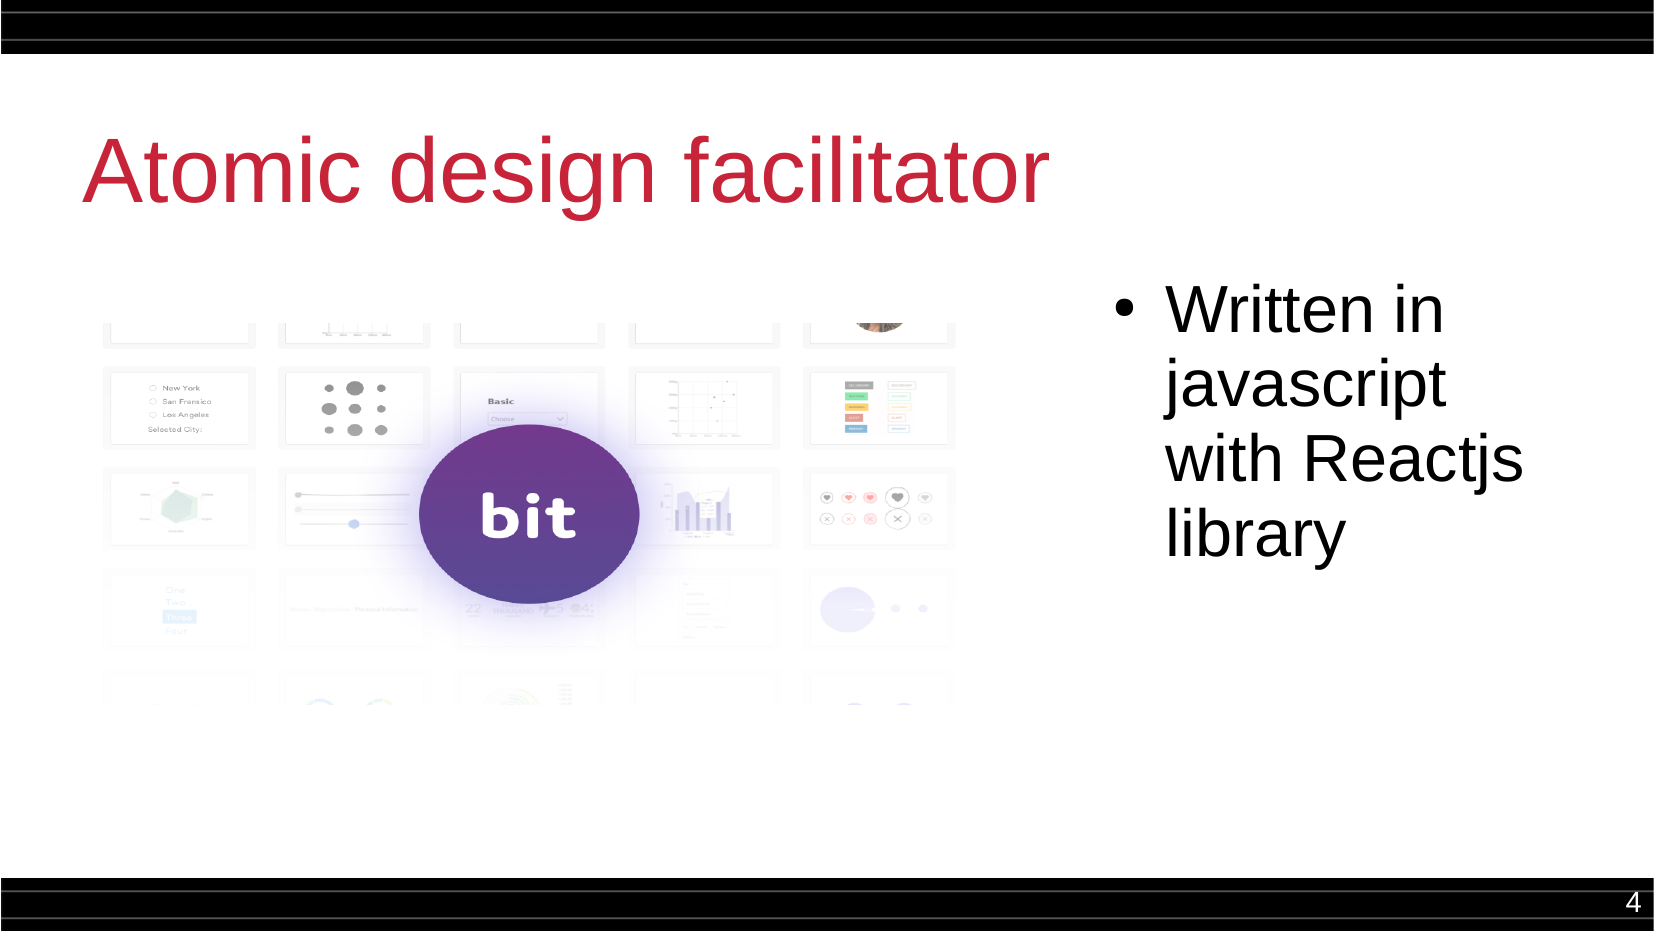

# Atomic design facilitator
Written in javascript with Reactjs library